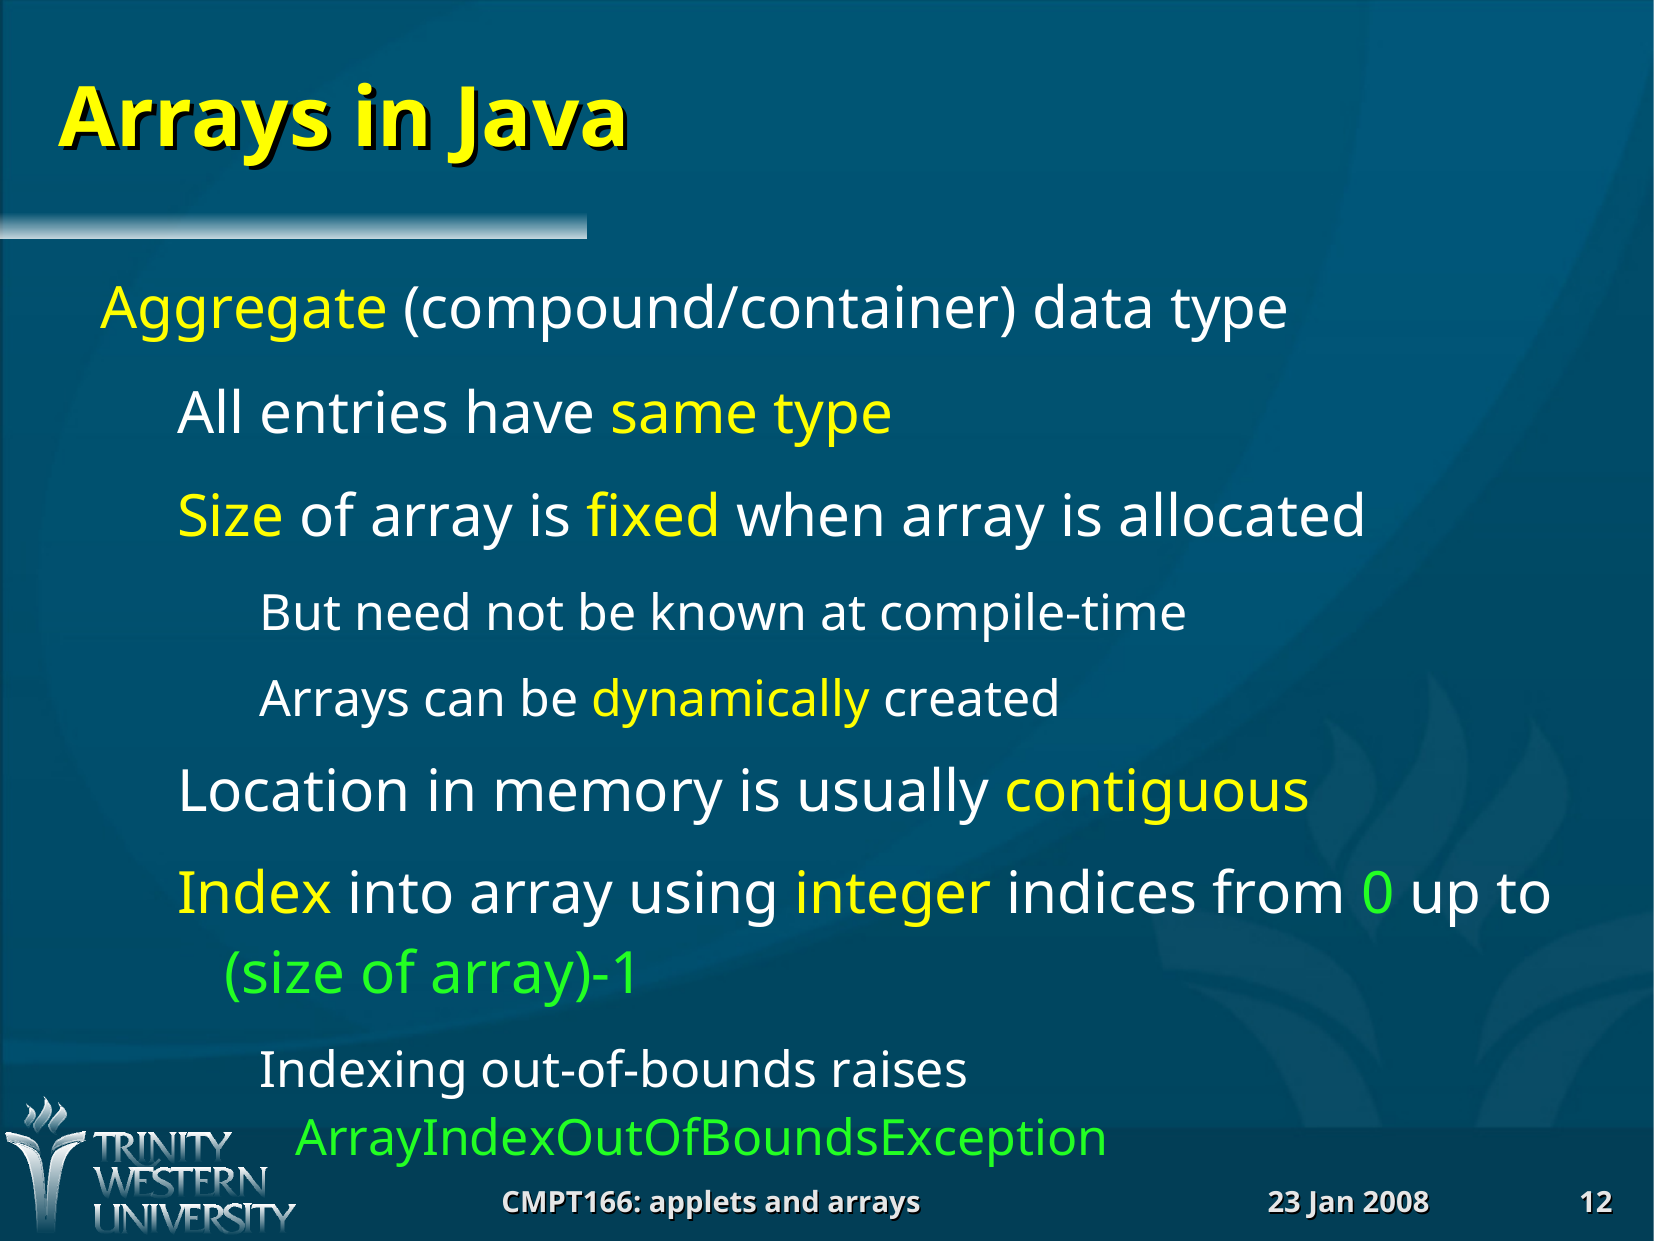

# Arrays in Java
Aggregate (compound/container) data type
All entries have same type
Size of array is fixed when array is allocated
But need not be known at compile-time
Arrays can be dynamically created
Location in memory is usually contiguous
Index into array using integer indices from 0 up to (size of array)-1
Indexing out-of-bounds raises ArrayIndexOutOfBoundsException
CMPT166: applets and arrays
23 Jan 2008
12